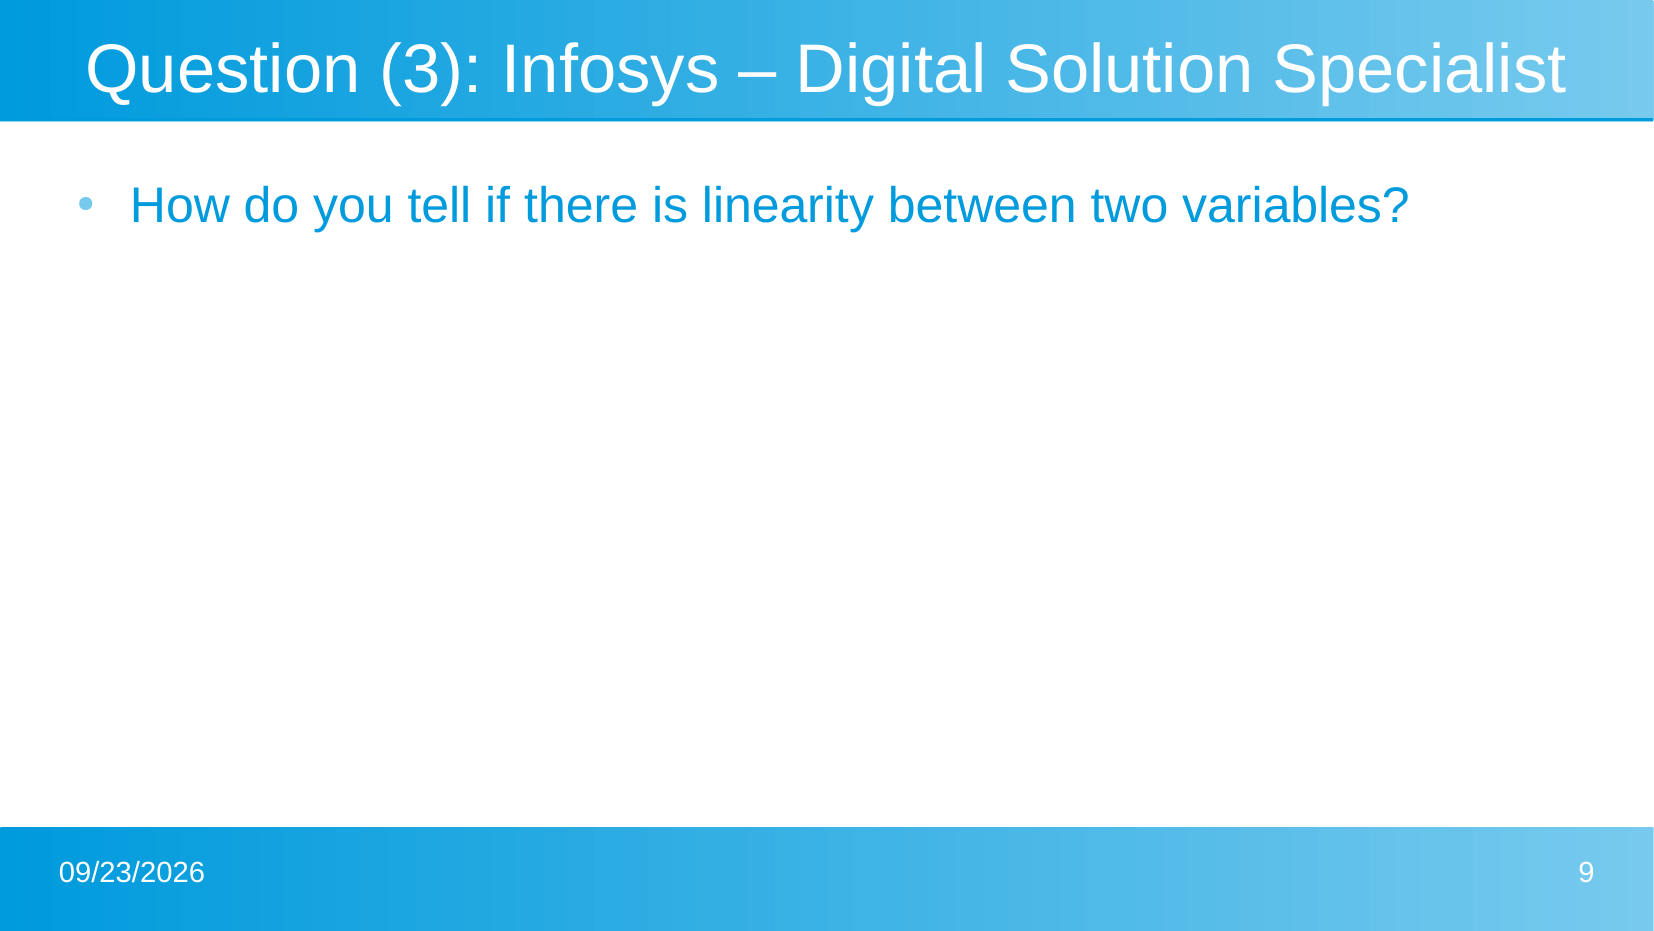

# Question (3): Infosys – Digital Solution Specialist
How do you tell if there is linearity between two variables?
9